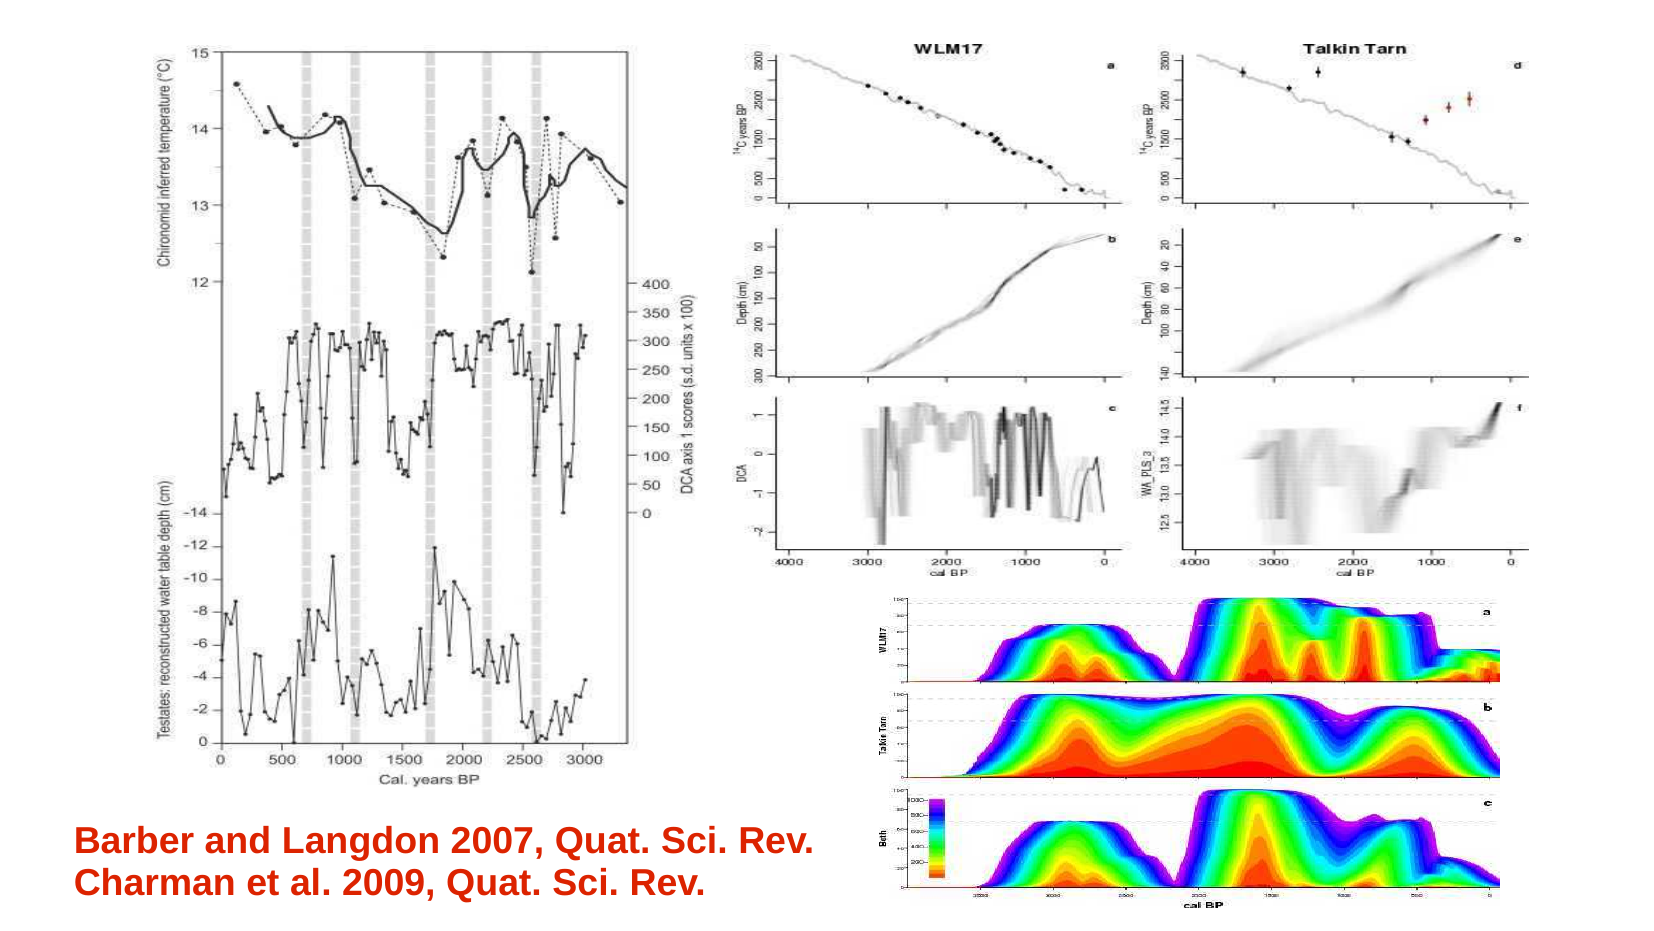

Barber and Langdon 2007, Quat. Sci. Rev.
Charman et al. 2009, Quat. Sci. Rev.